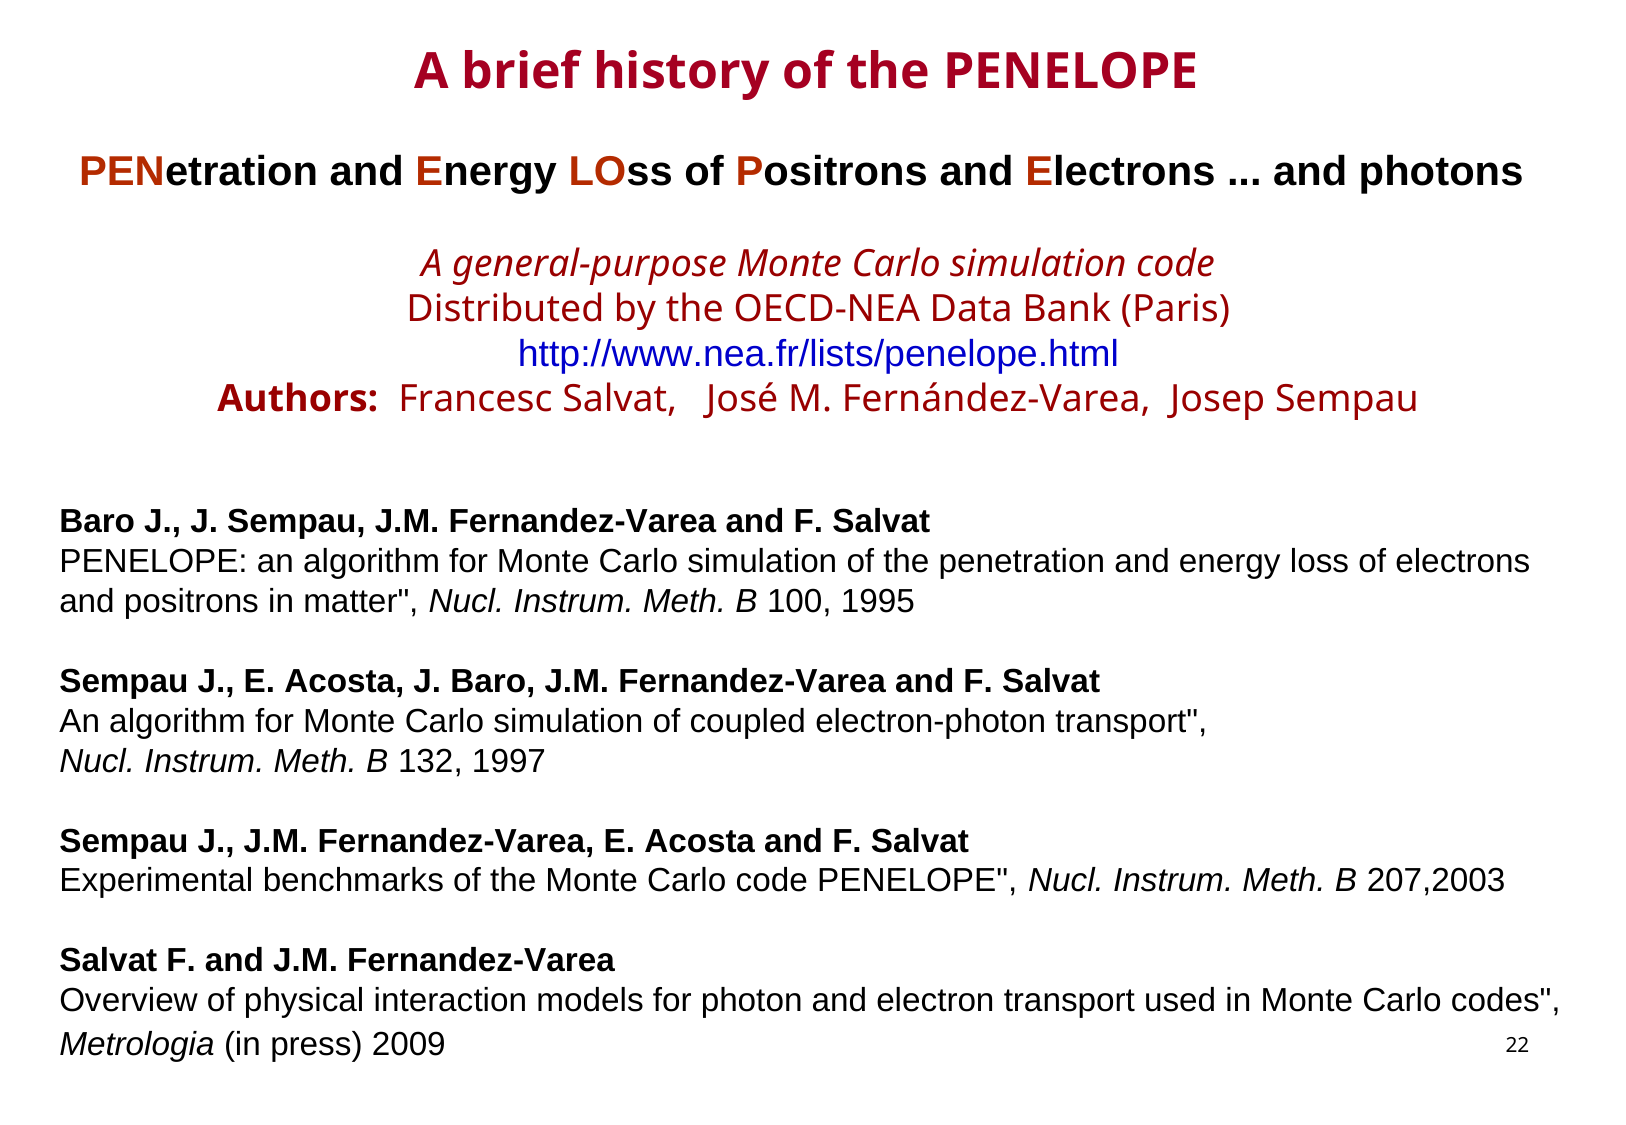

A brief history of the PENELOPE
PENetration and Energy LOss of Positrons and Electrons ... and photons
A general-purpose Monte Carlo simulation code
Distributed by the OECD-NEA Data Bank (Paris)
http://www.nea.fr/lists/penelope.html
Authors: Francesc Salvat, José M. Fernández-Varea, Josep Sempau
Baro J., J. Sempau, J.M. Fernandez-Varea and F. Salvat
PENELOPE: an algorithm for Monte Carlo simulation of the penetration and energy loss of electrons and positrons in matter", Nucl. Instrum. Meth. B 100, 1995
Sempau J., E. Acosta, J. Baro, J.M. Fernandez-Varea and F. Salvat
An algorithm for Monte Carlo simulation of coupled electron-photon transport",
Nucl. Instrum. Meth. B 132, 1997
Sempau J., J.M. Fernandez-Varea, E. Acosta and F. Salvat
Experimental benchmarks of the Monte Carlo code PENELOPE", Nucl. Instrum. Meth. B 207,2003
Salvat F. and J.M. Fernandez-Varea
Overview of physical interaction models for photon and electron transport used in Monte Carlo codes", Metrologia (in press) 2009
22